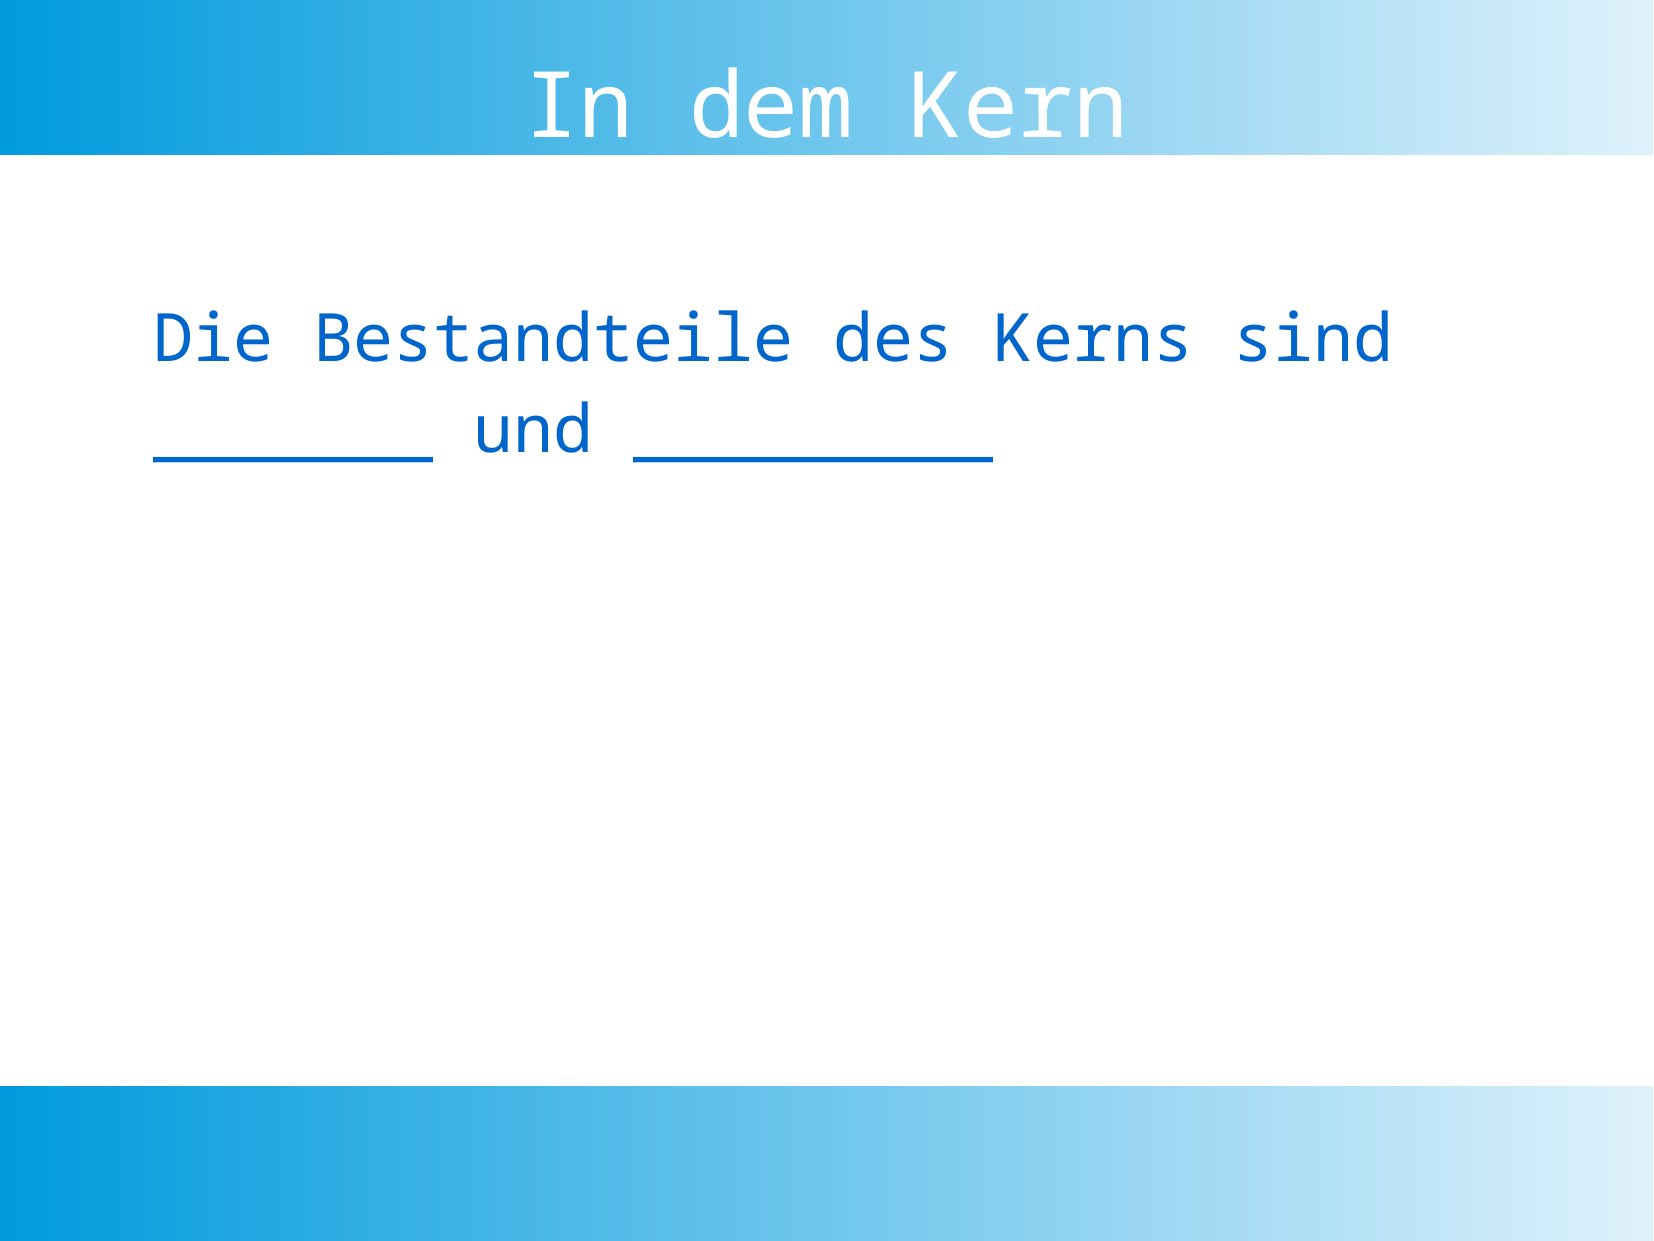

# In dem Kern
Die Bestandteile des Kerns sind _______ und _________